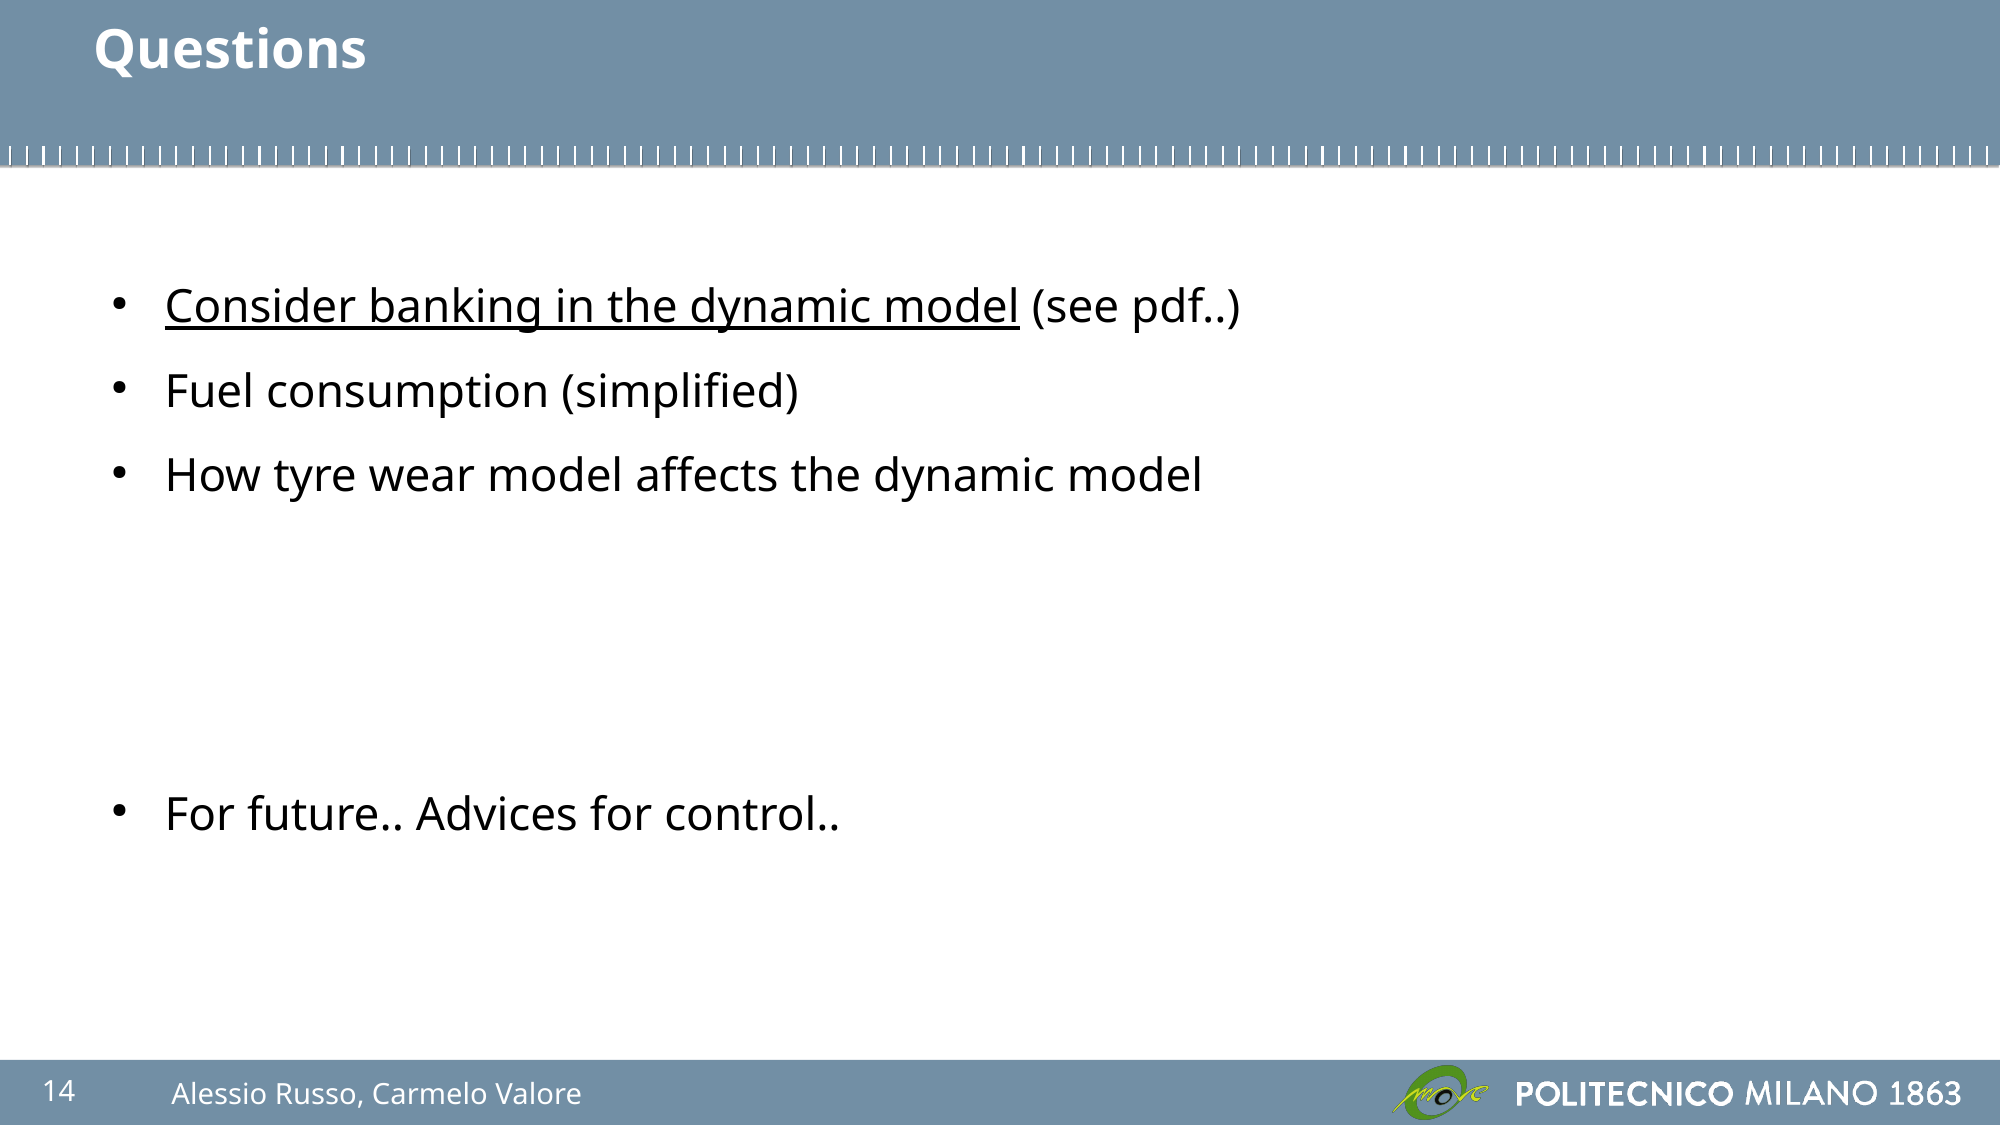

# Questions
Consider banking in the dynamic model (see pdf..)
Fuel consumption (simplified)
How tyre wear model affects the dynamic model
For future.. Advices for control..
Alessio Russo, Carmelo Valore